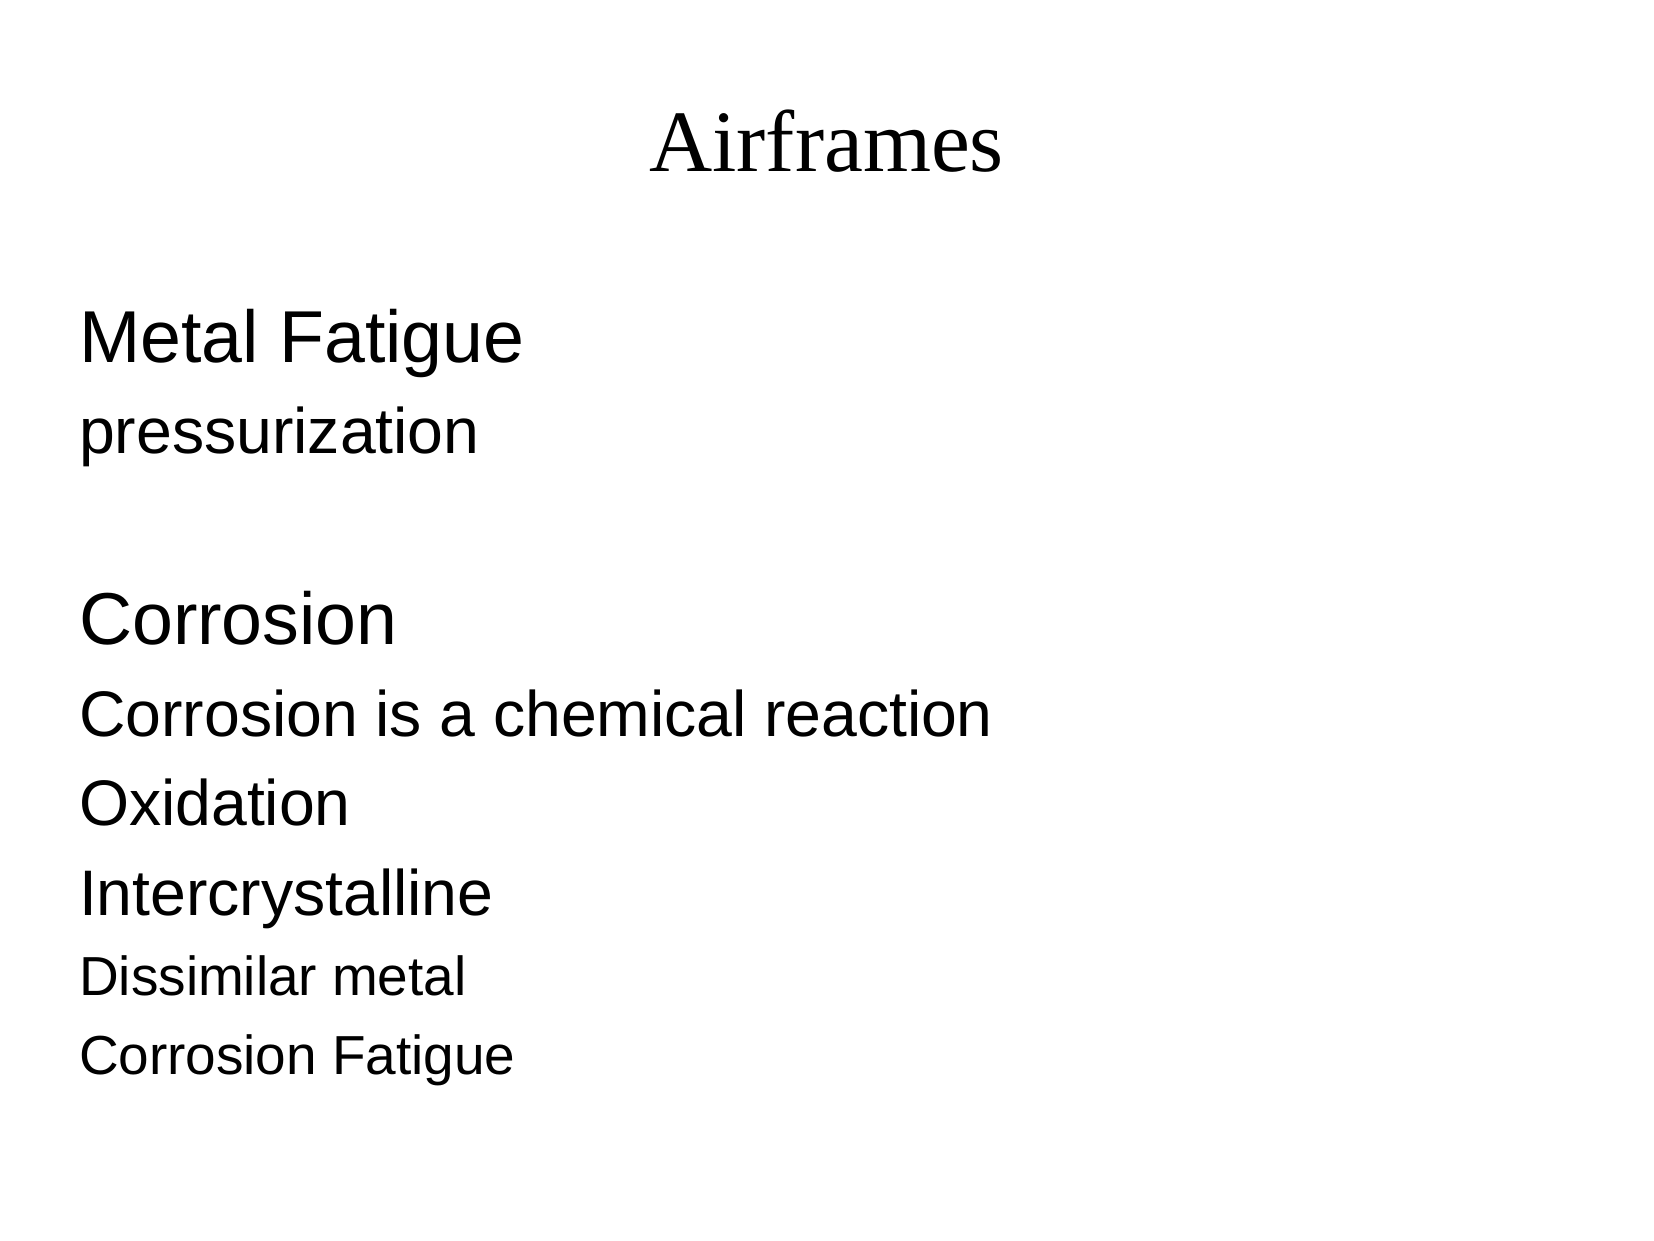

Airframes
# Metal Fatigue
pressurization
Corrosion
Corrosion is a chemical reaction
Oxidation
Intercrystalline
Dissimilar metal
Corrosion Fatigue